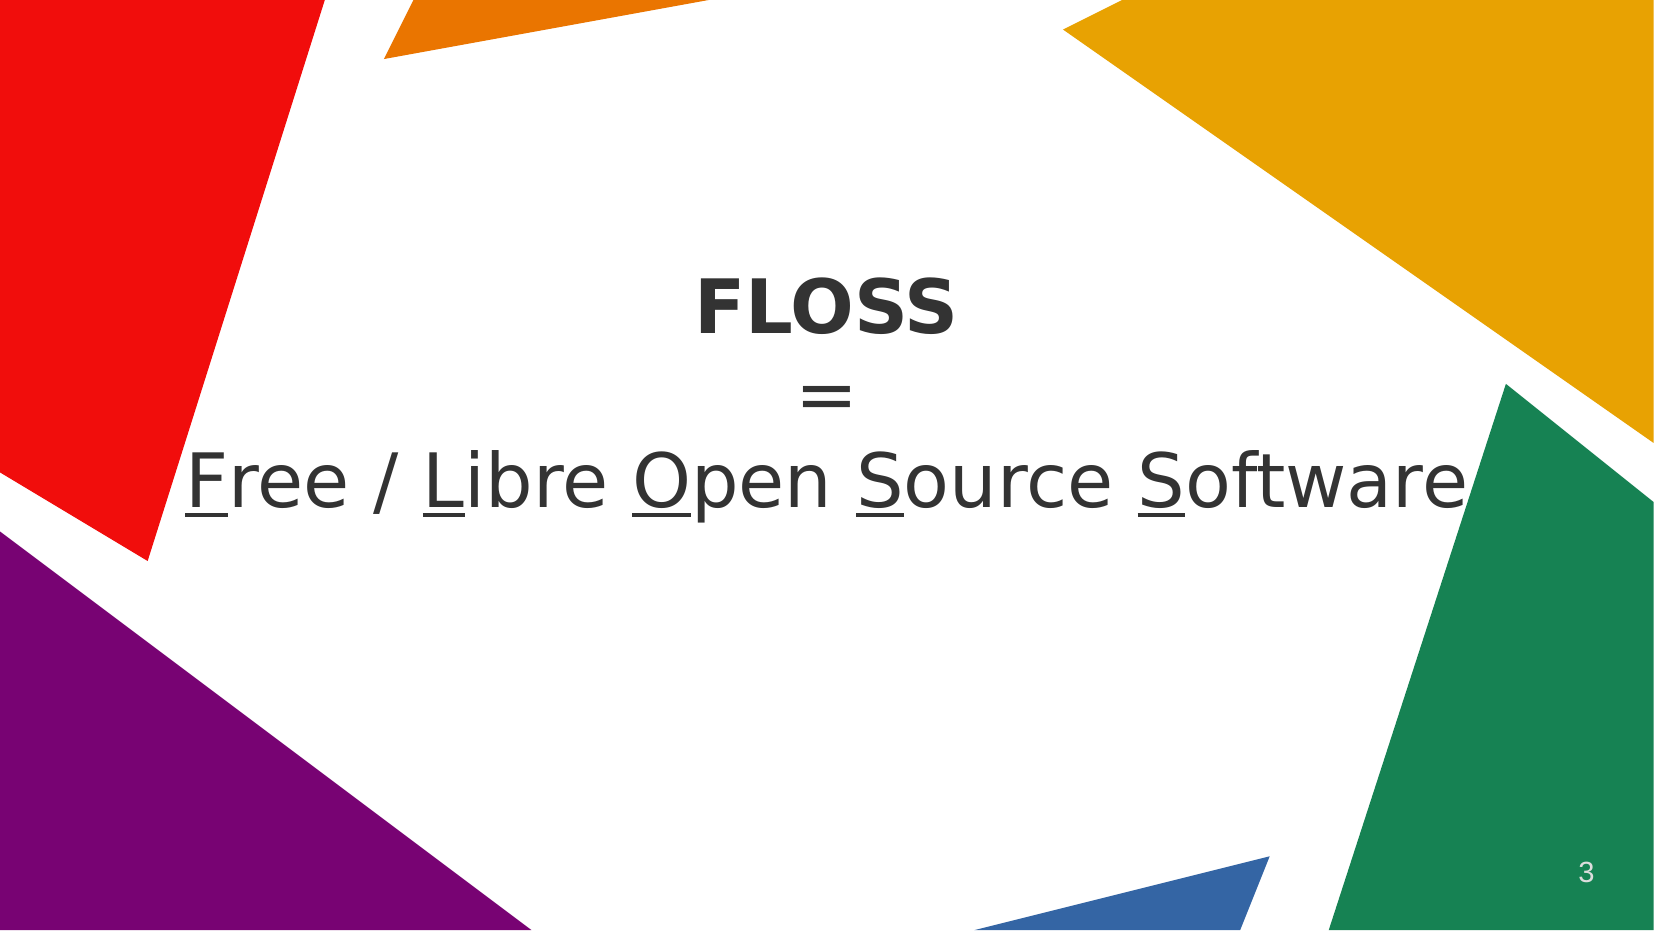

# FLOSS = Free / Libre Open Source Software
3